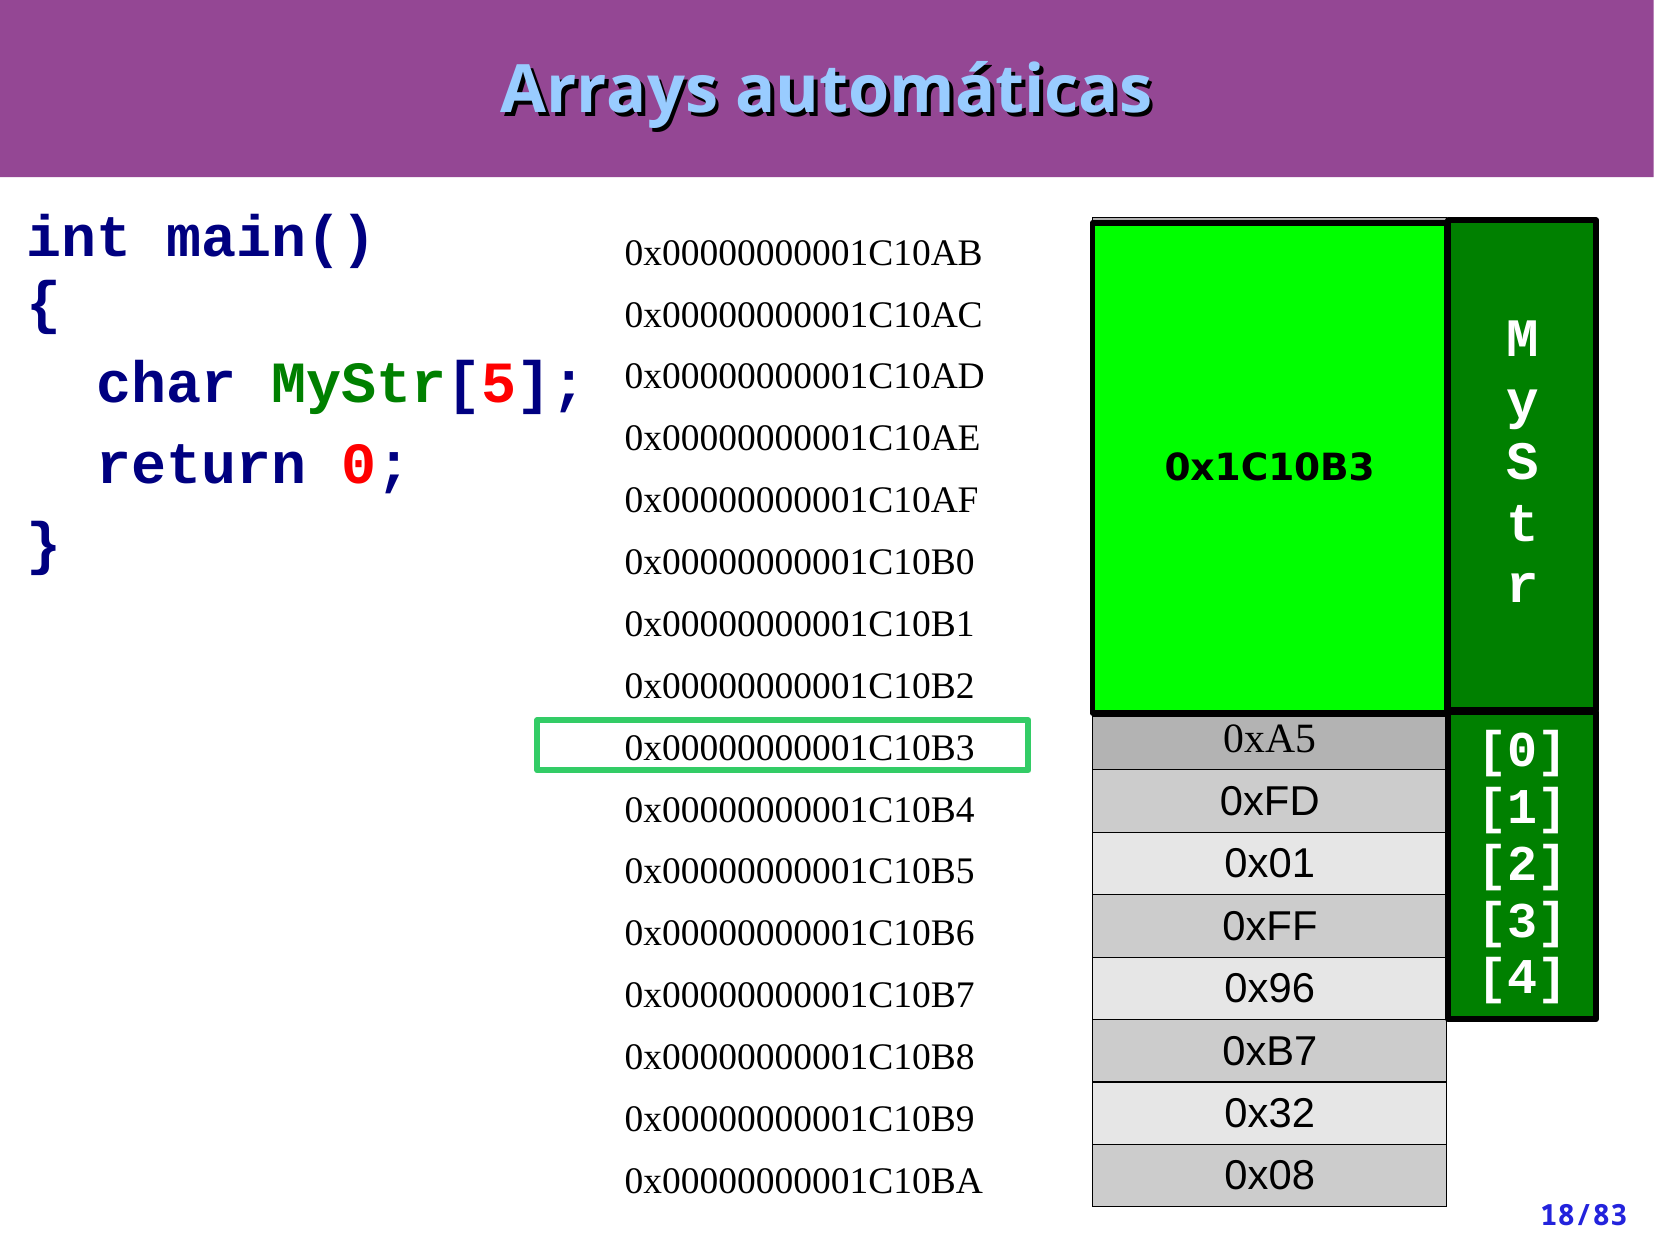

# Arrays automáticas
int main()
{
 char MyStr[5];
 return 0;
}
| 0xA5 |
| --- |
| 0xFD |
| 0x01 |
| 0xFF |
| 0x96 |
| 0xB7 |
| 0x32 |
| 0x08 |
| 0xA5 |
| --- |
| 0xFD |
| 0x01 |
| 0xFF |
| 0x96 |
| 0xB7 |
| 0x32 |
| 0x08 |
M
y
S
t
r
0x1C10B3
0x00000000001C10AB
0x00000000001C10AC
0x00000000001C10AD
0x00000000001C10AE
0x00000000001C10AF
0x00000000001C10B0
0x00000000001C10B1
0x00000000001C10B2
0x00000000001C10B3
0x00000000001C10B4
0x00000000001C10B5
0x00000000001C10B6
0x00000000001C10B7
0x00000000001C10B8
0x00000000001C10B9
0x00000000001C10BA
[0]
[1]
[2]
[3]
[4]
18